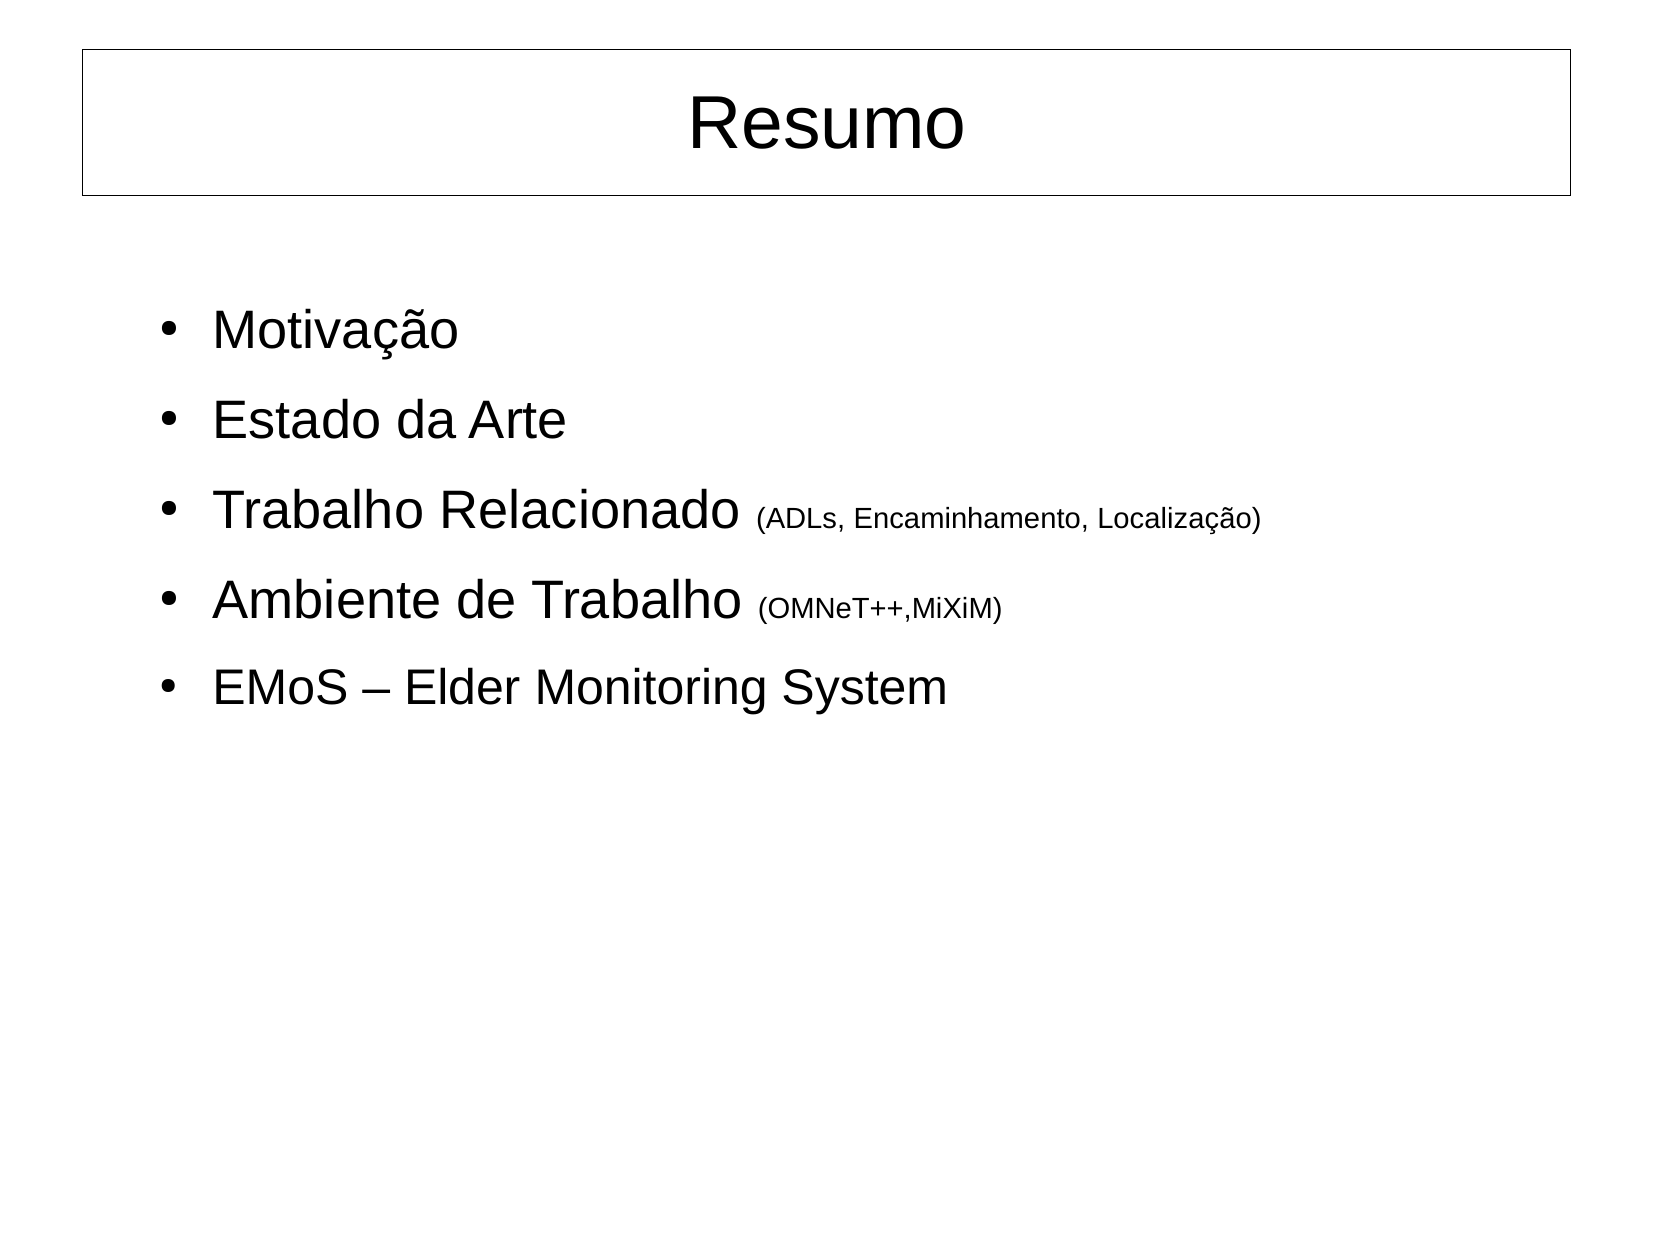

# Resumo
Motivação
Estado da Arte
Trabalho Relacionado (ADLs, Encaminhamento, Localização)
Ambiente de Trabalho (OMNeT++,MiXiM)
EMoS – Elder Monitoring System